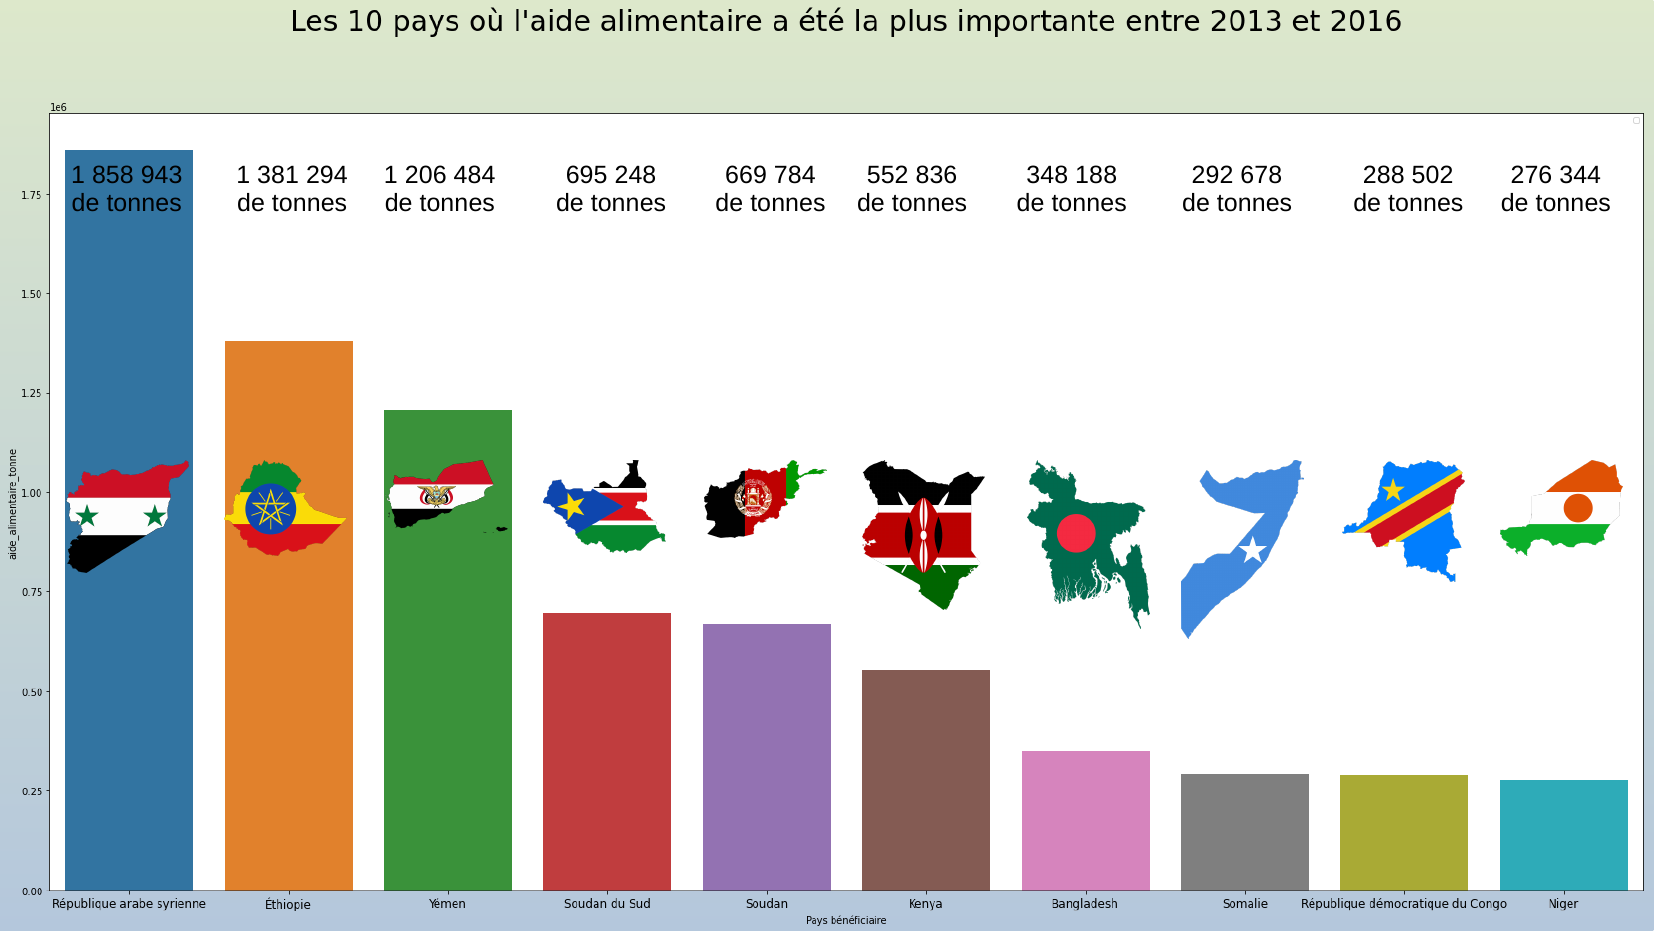

1 858 943 de tonnes
1 381 294 de tonnes
1 206 484 de tonnes
695 248 de tonnes
669 784 de tonnes
552 836 de tonnes
348 188 de tonnes
292 678 de tonnes
288 502 de tonnes
276 344 de tonnes